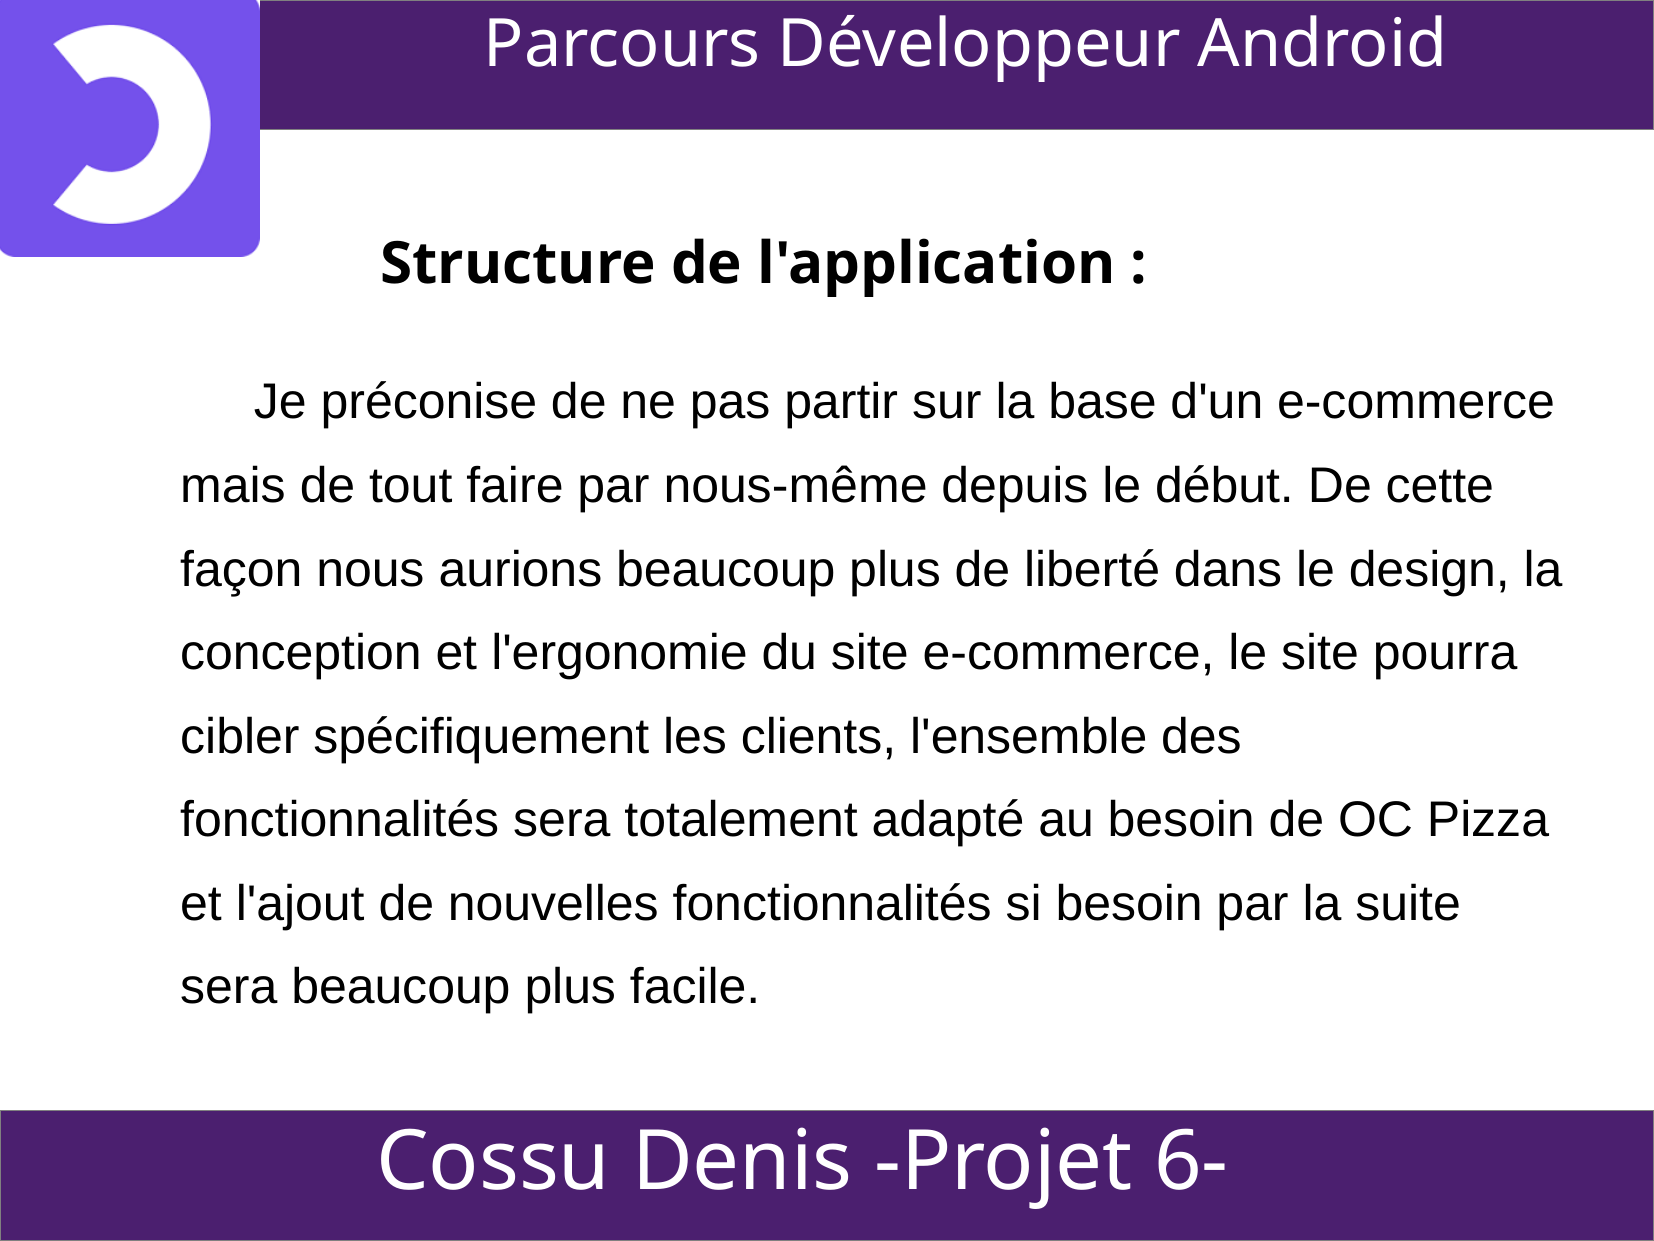

Je préconise de ne pas partir sur la base d'un e-commerce mais de tout faire par nous-même depuis le début. De cette façon nous aurions beaucoup plus de liberté dans le design, la conception et l'ergonomie du site e-commerce, le site pourra cibler spécifiquement les clients, l'ensemble des fonctionnalités sera totalement adapté au besoin de OC Pizza et l'ajout de nouvelles fonctionnalités si besoin par la suite sera beaucoup plus facile.
Structure de l'application :